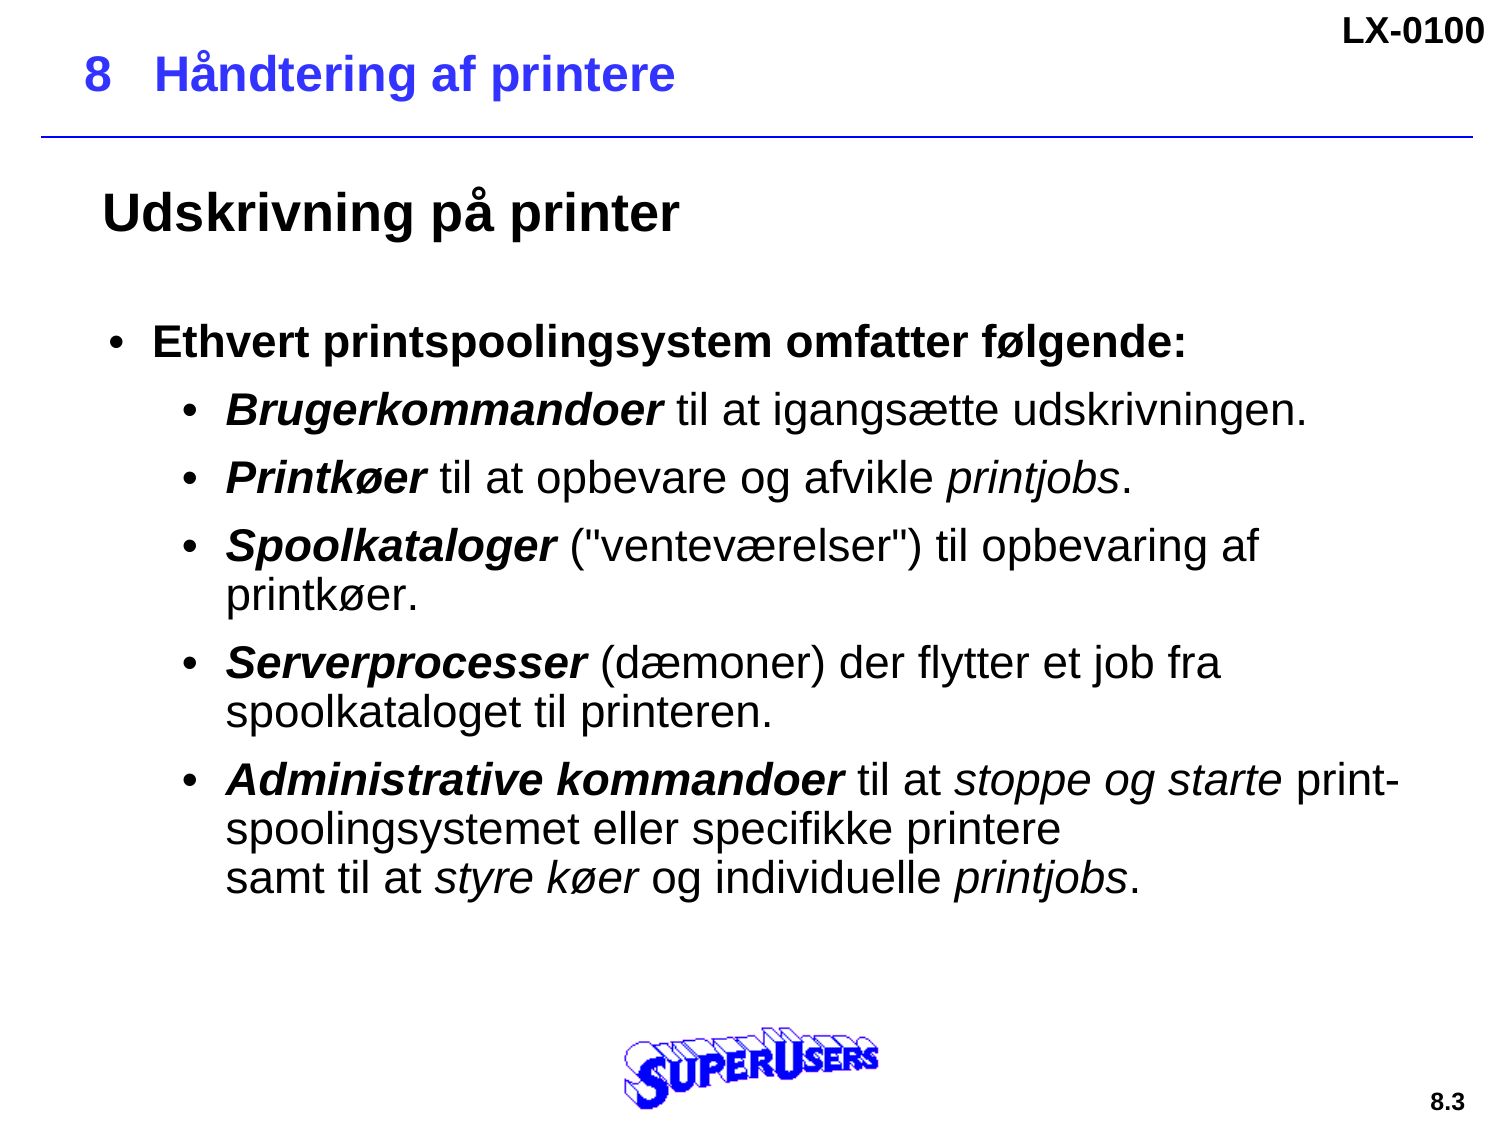

# 8 Håndtering af printere
Udskrivning på printer
Ethvert printspoolingsystem omfatter følgende:
Brugerkommandoer til at igangsætte udskrivningen.
Printkøer til at opbevare og afvikle printjobs.
Spoolkataloger ("venteværelser") til opbevaring af printkøer.
Serverprocesser (dæmoner) der flytter et job fra spoolkataloget til printeren.
Administrative kommandoer til at stoppe og starte print-spoolingsystemet eller specifikke printere
samt til at styre køer og individuelle printjobs.